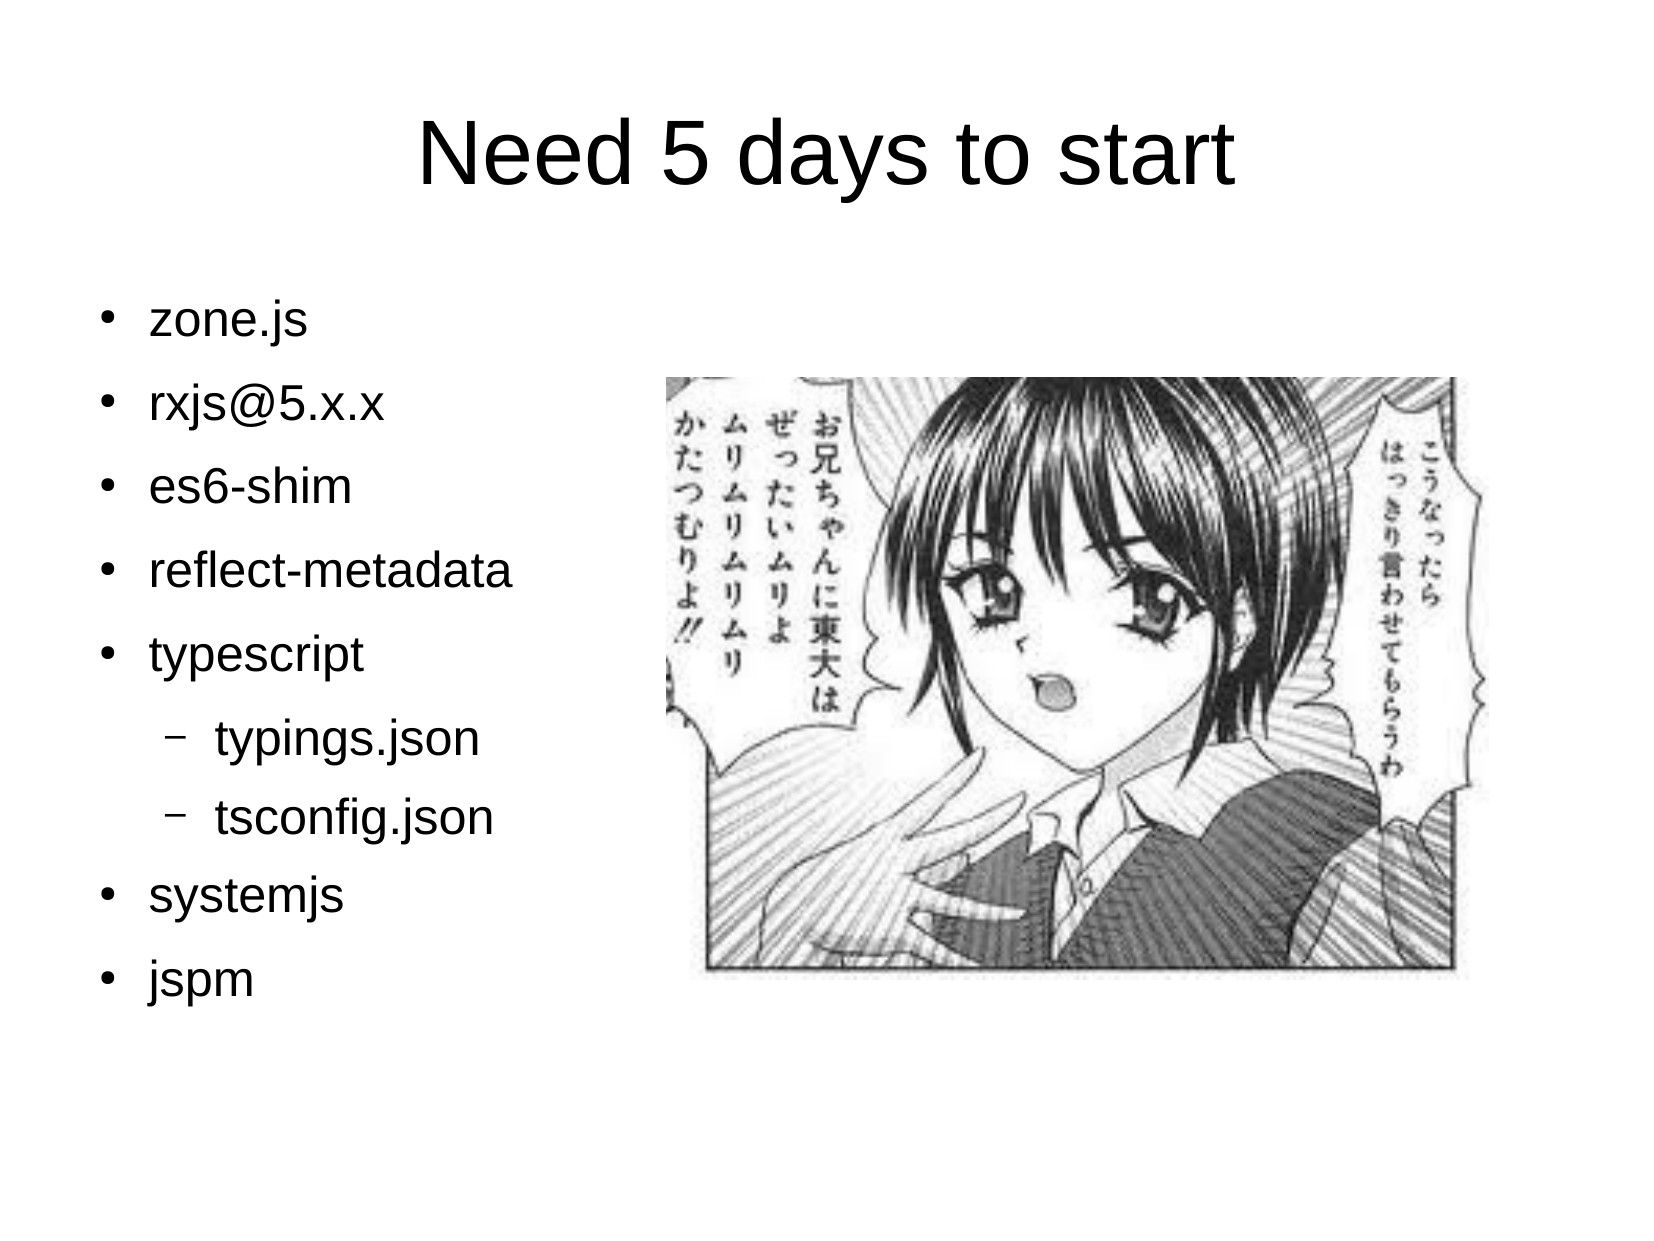

# Need 5 days to start
zone.js
rxjs@5.x.x
es6-shim
reflect-metadata
typescript
typings.json
tsconfig.json
systemjs
jspm